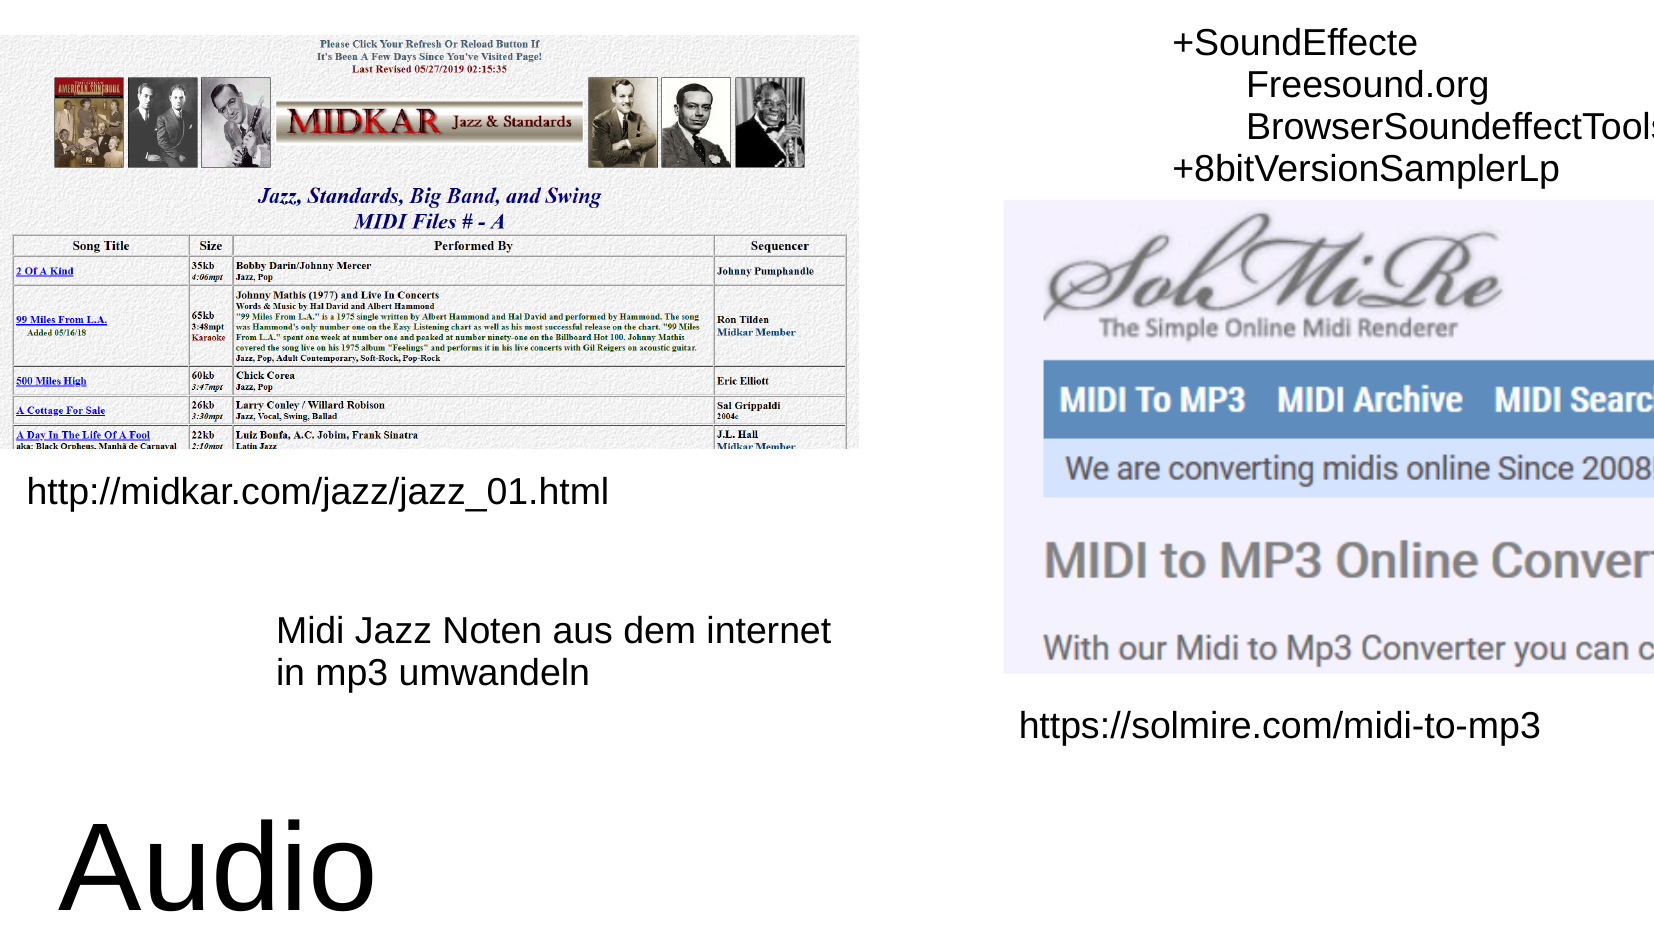

+SoundEffecte
	Freesound.org
	BrowserSoundeffectTools
+8bitVersionSamplerLp
http://midkar.com/jazz/jazz_01.html
Midi Jazz Noten aus dem internet in mp3 umwandeln
https://solmire.com/midi-to-mp3
# Audio